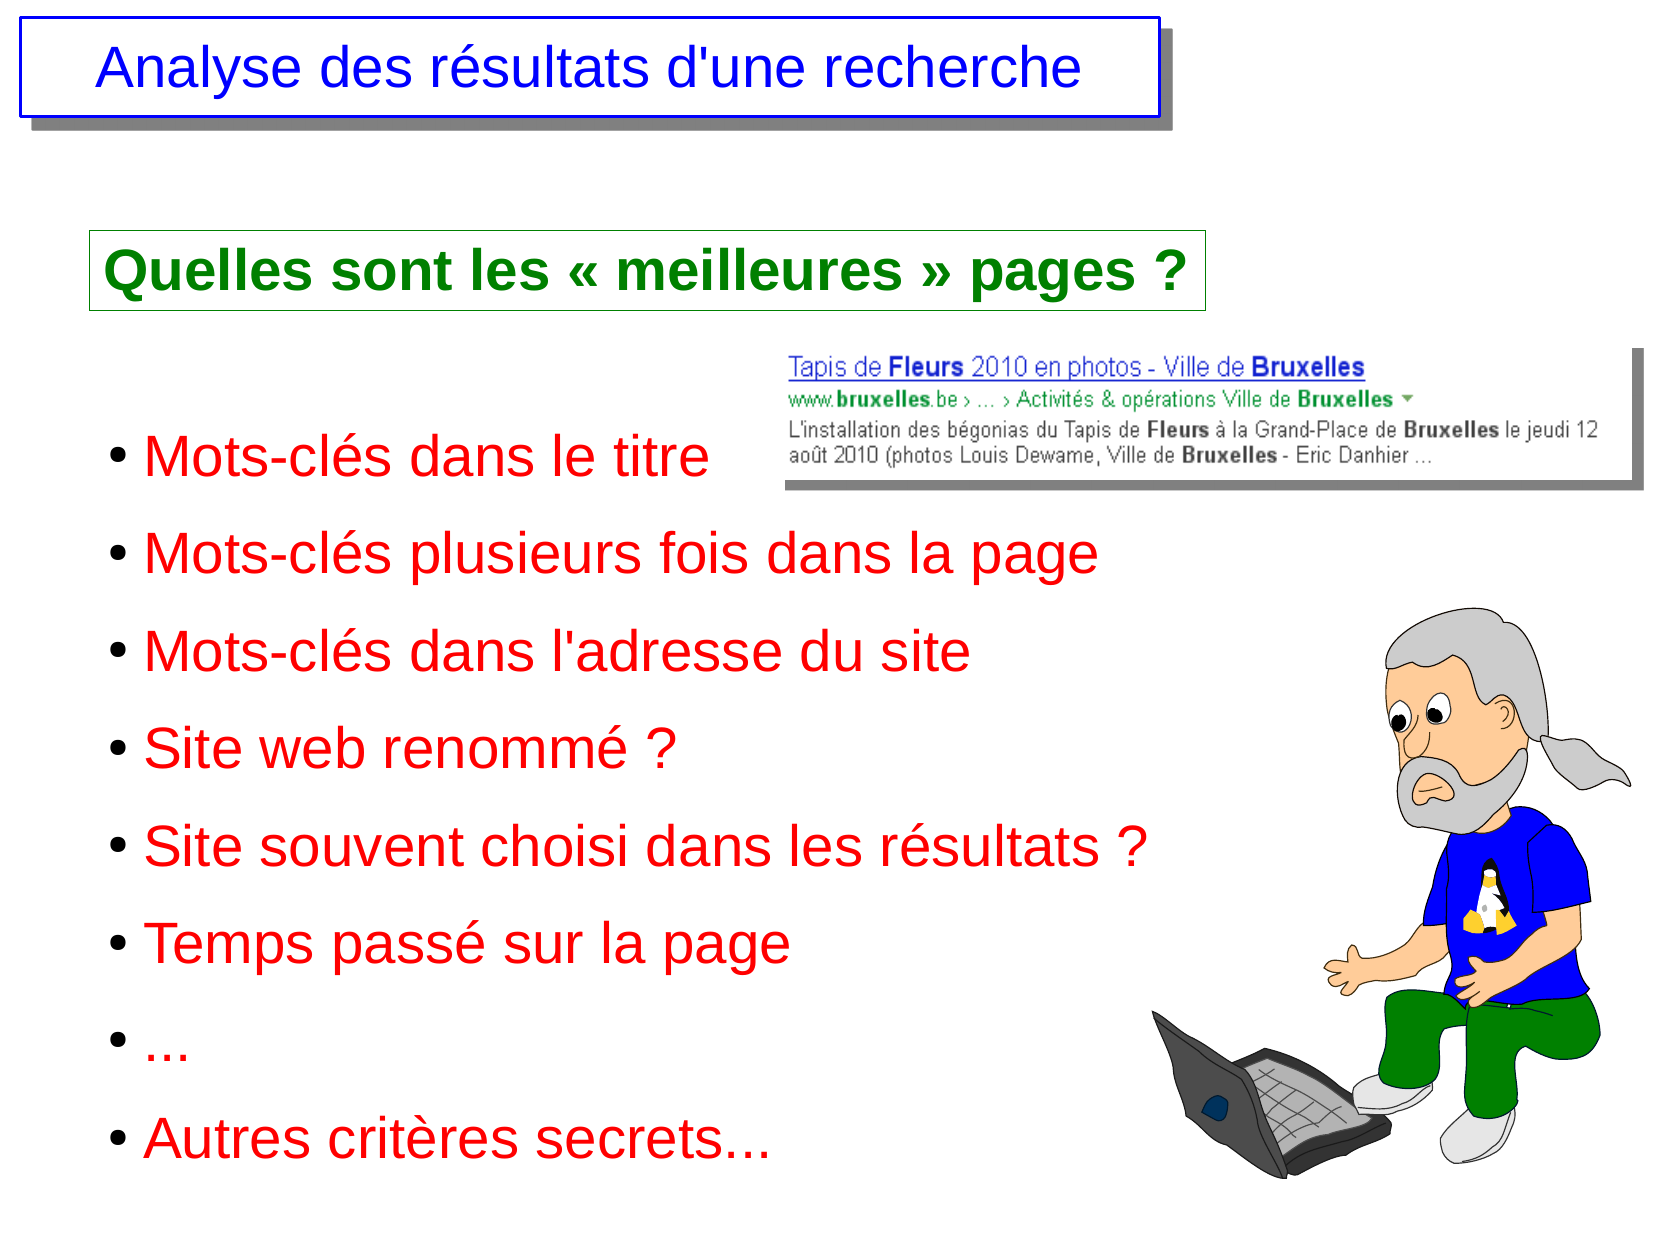

Analyse des résultats d'une recherche
Quelles sont les « meilleures » pages ?
Mots-clés dans le titre
Mots-clés plusieurs fois dans la page
Mots-clés dans l'adresse du site
Site web renommé ?
Site souvent choisi dans les résultats ?
Temps passé sur la page
...
Autres critères secrets...